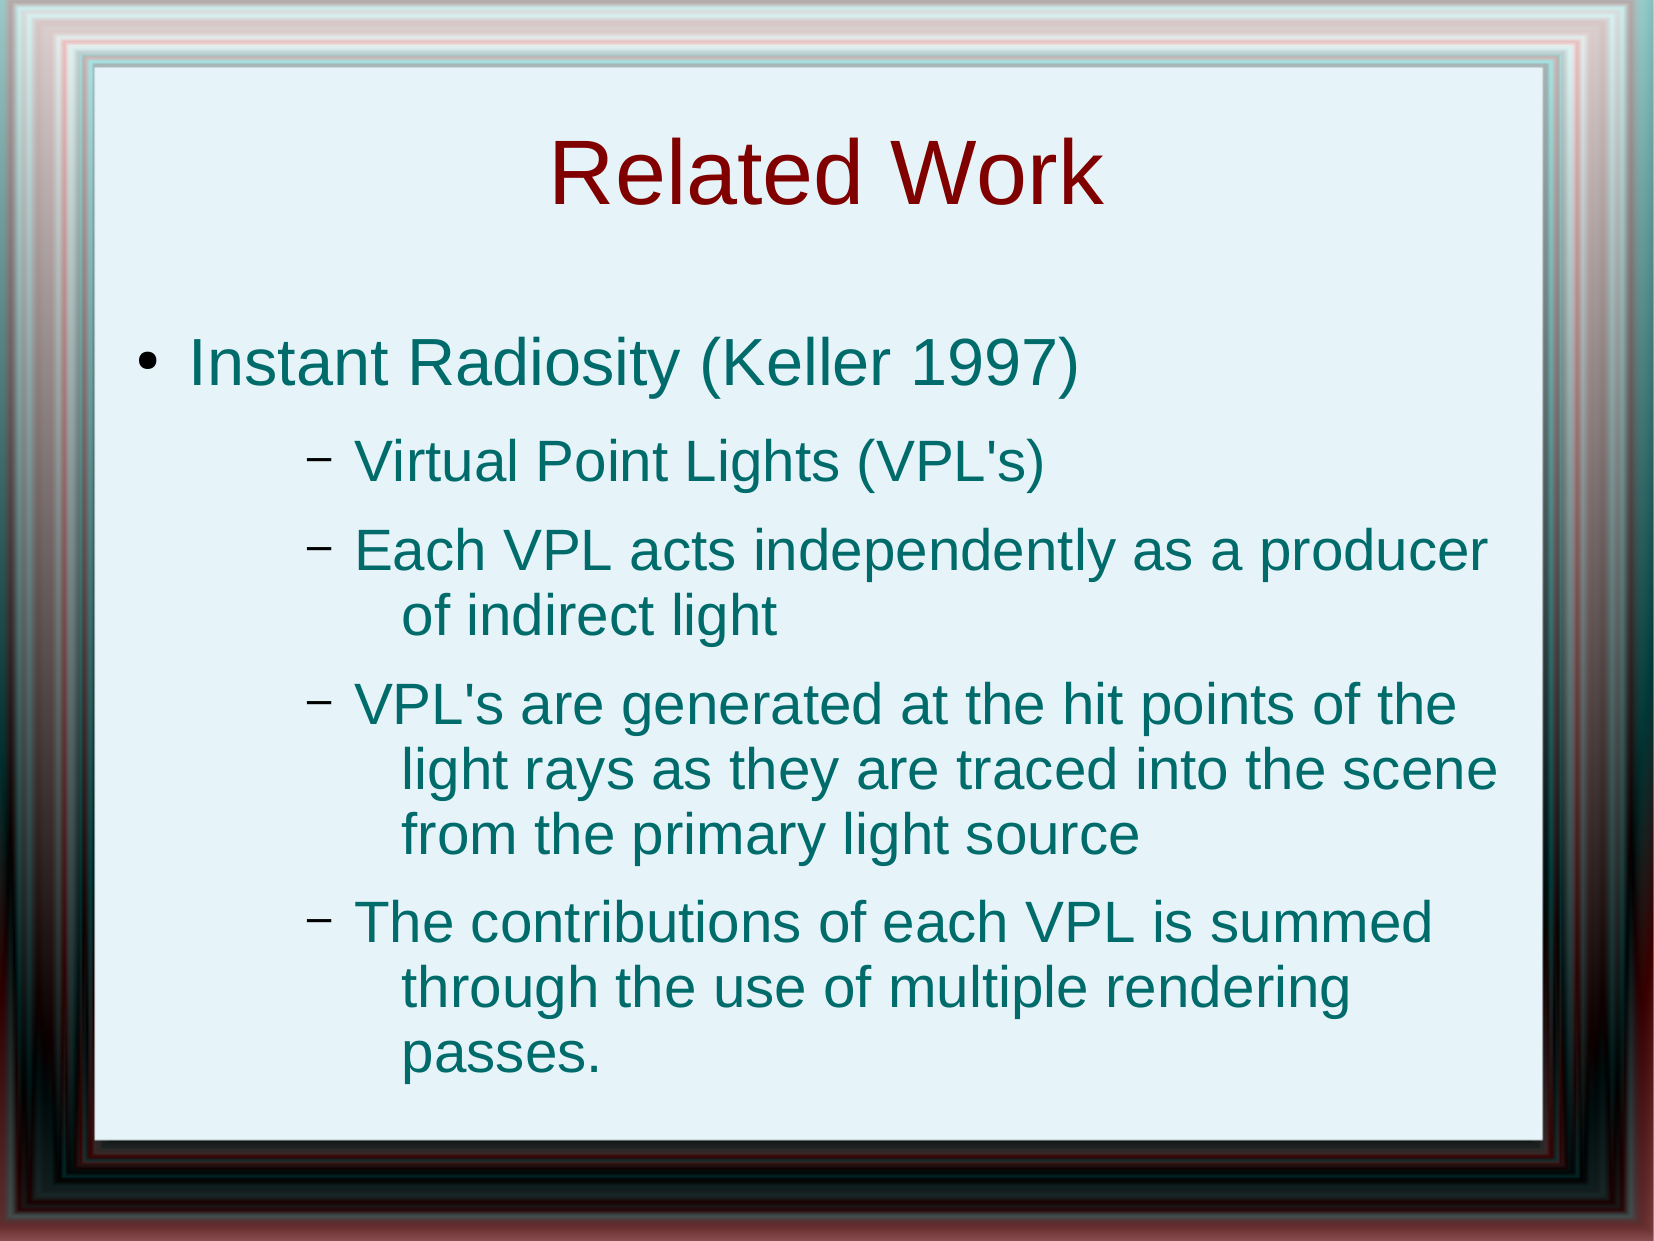

# Related Work
Instant Radiosity (Keller 1997)
Virtual Point Lights (VPL's)
Each VPL acts independently as a producer of indirect light
VPL's are generated at the hit points of the light rays as they are traced into the scene from the primary light source
The contributions of each VPL is summed through the use of multiple rendering passes.